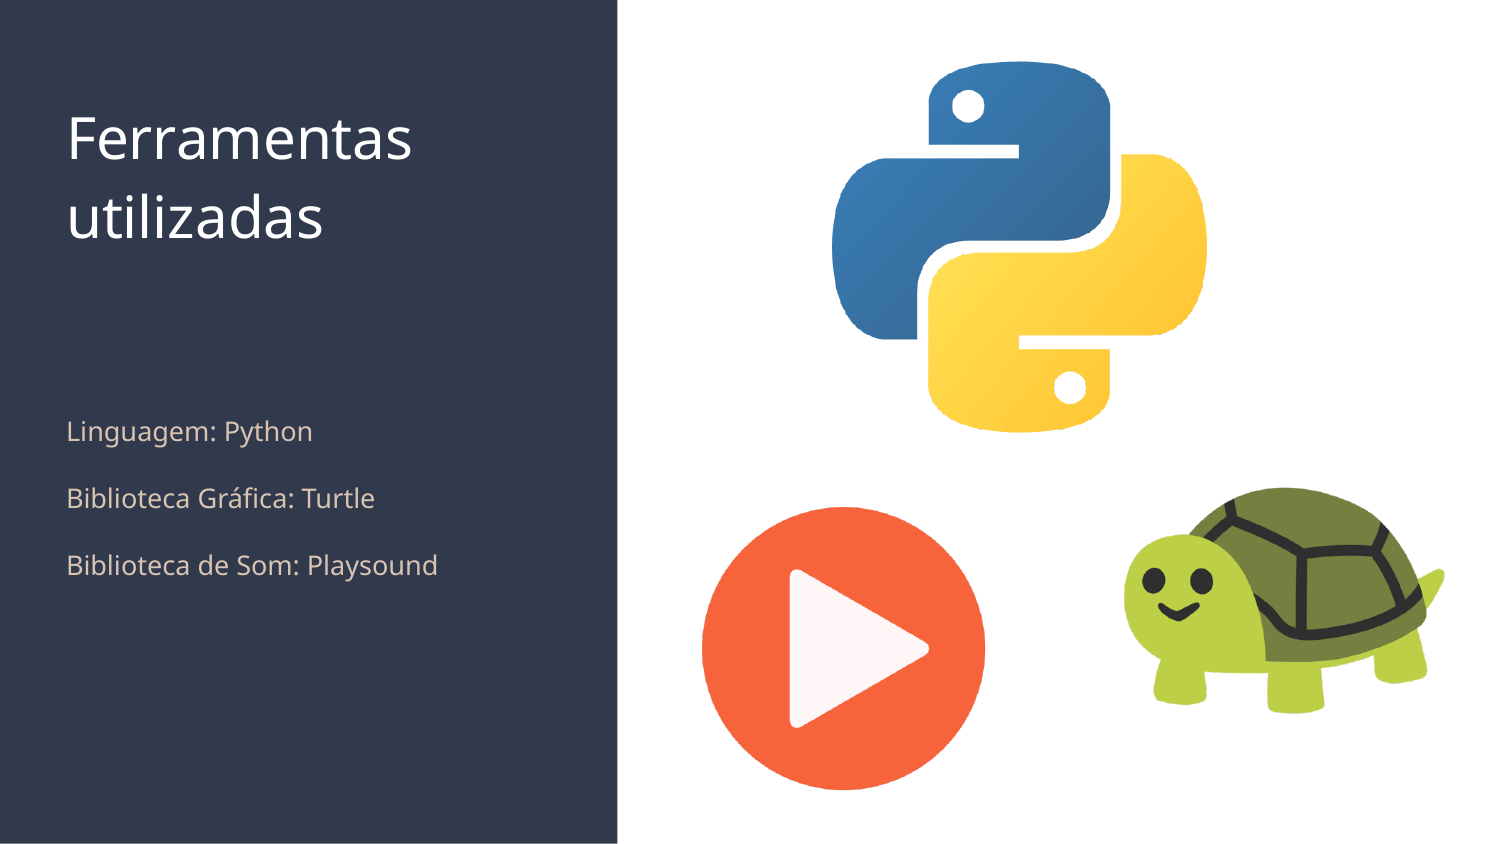

# Ferramentas utilizadas
Linguagem: Python
Biblioteca Gráfica: Turtle
Biblioteca de Som: Playsound